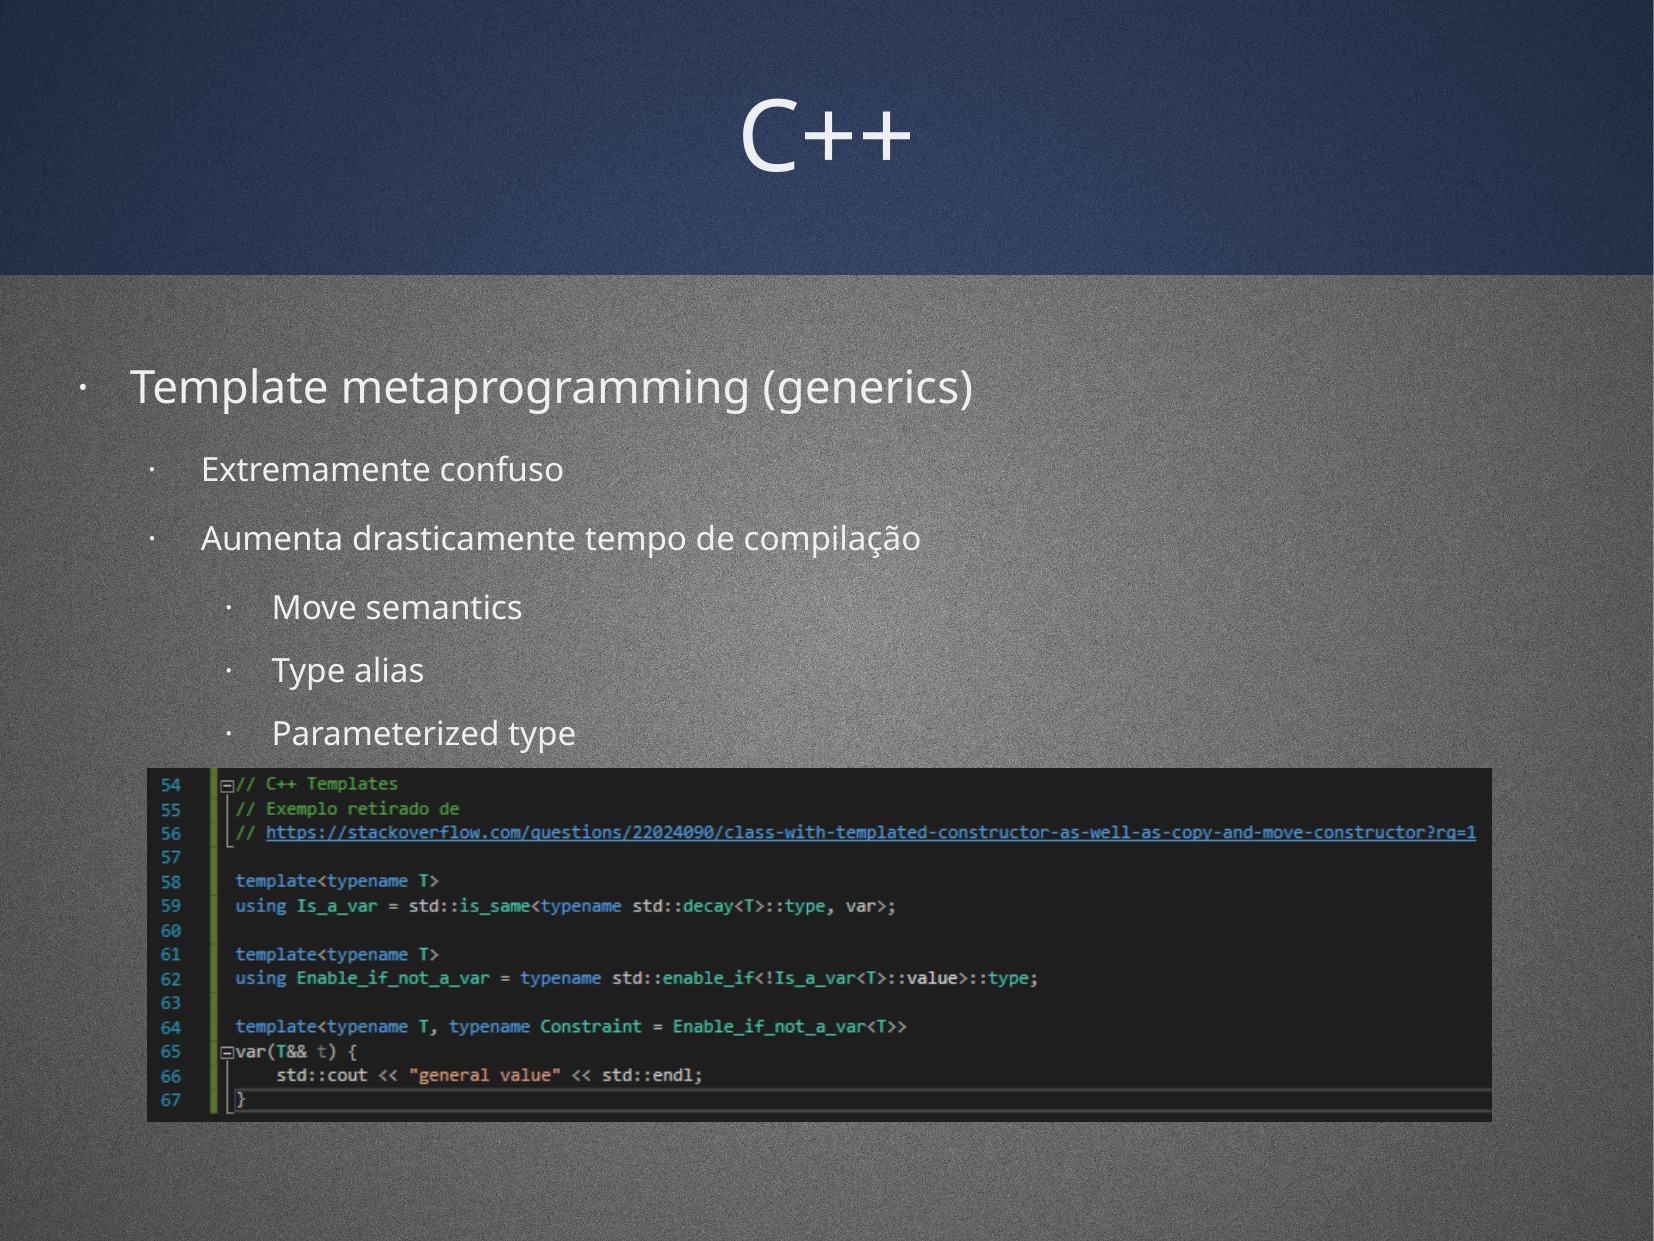

# C++
Template metaprogramming (generics)
Extremamente confuso
Aumenta drasticamente tempo de compilação
Move semantics
Type alias
Parameterized type